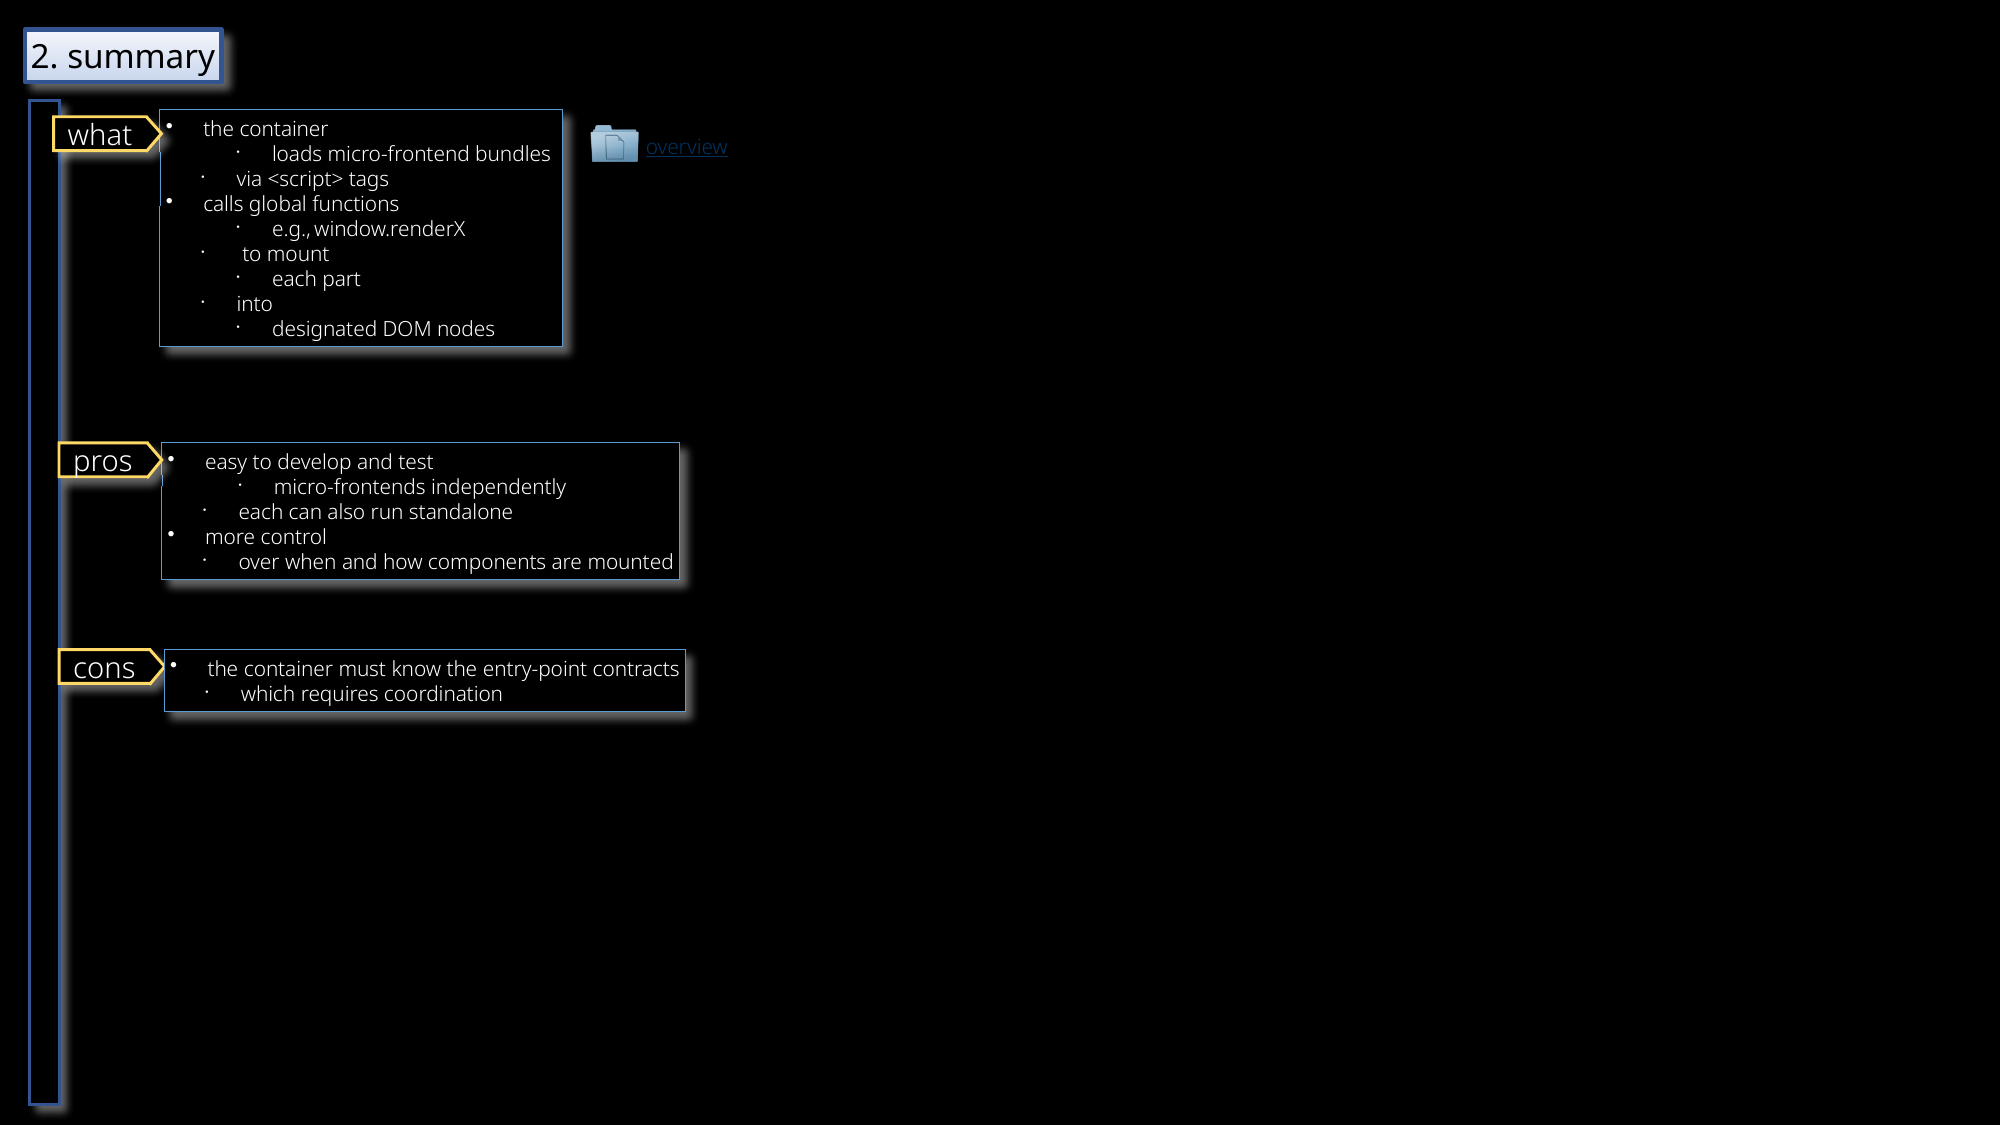

# 2. summary
the container
loads micro‑frontend bundles
via <script> tags
calls global functions
e.g., window.renderX
 to mount
each part
into
designated DOM nodes
what
overview
easy to develop and test
micro‑frontends independently
each can also run standalone
more control
over when and how components are mounted
pros
the container must know the entry-point contracts
which requires coordination
cons